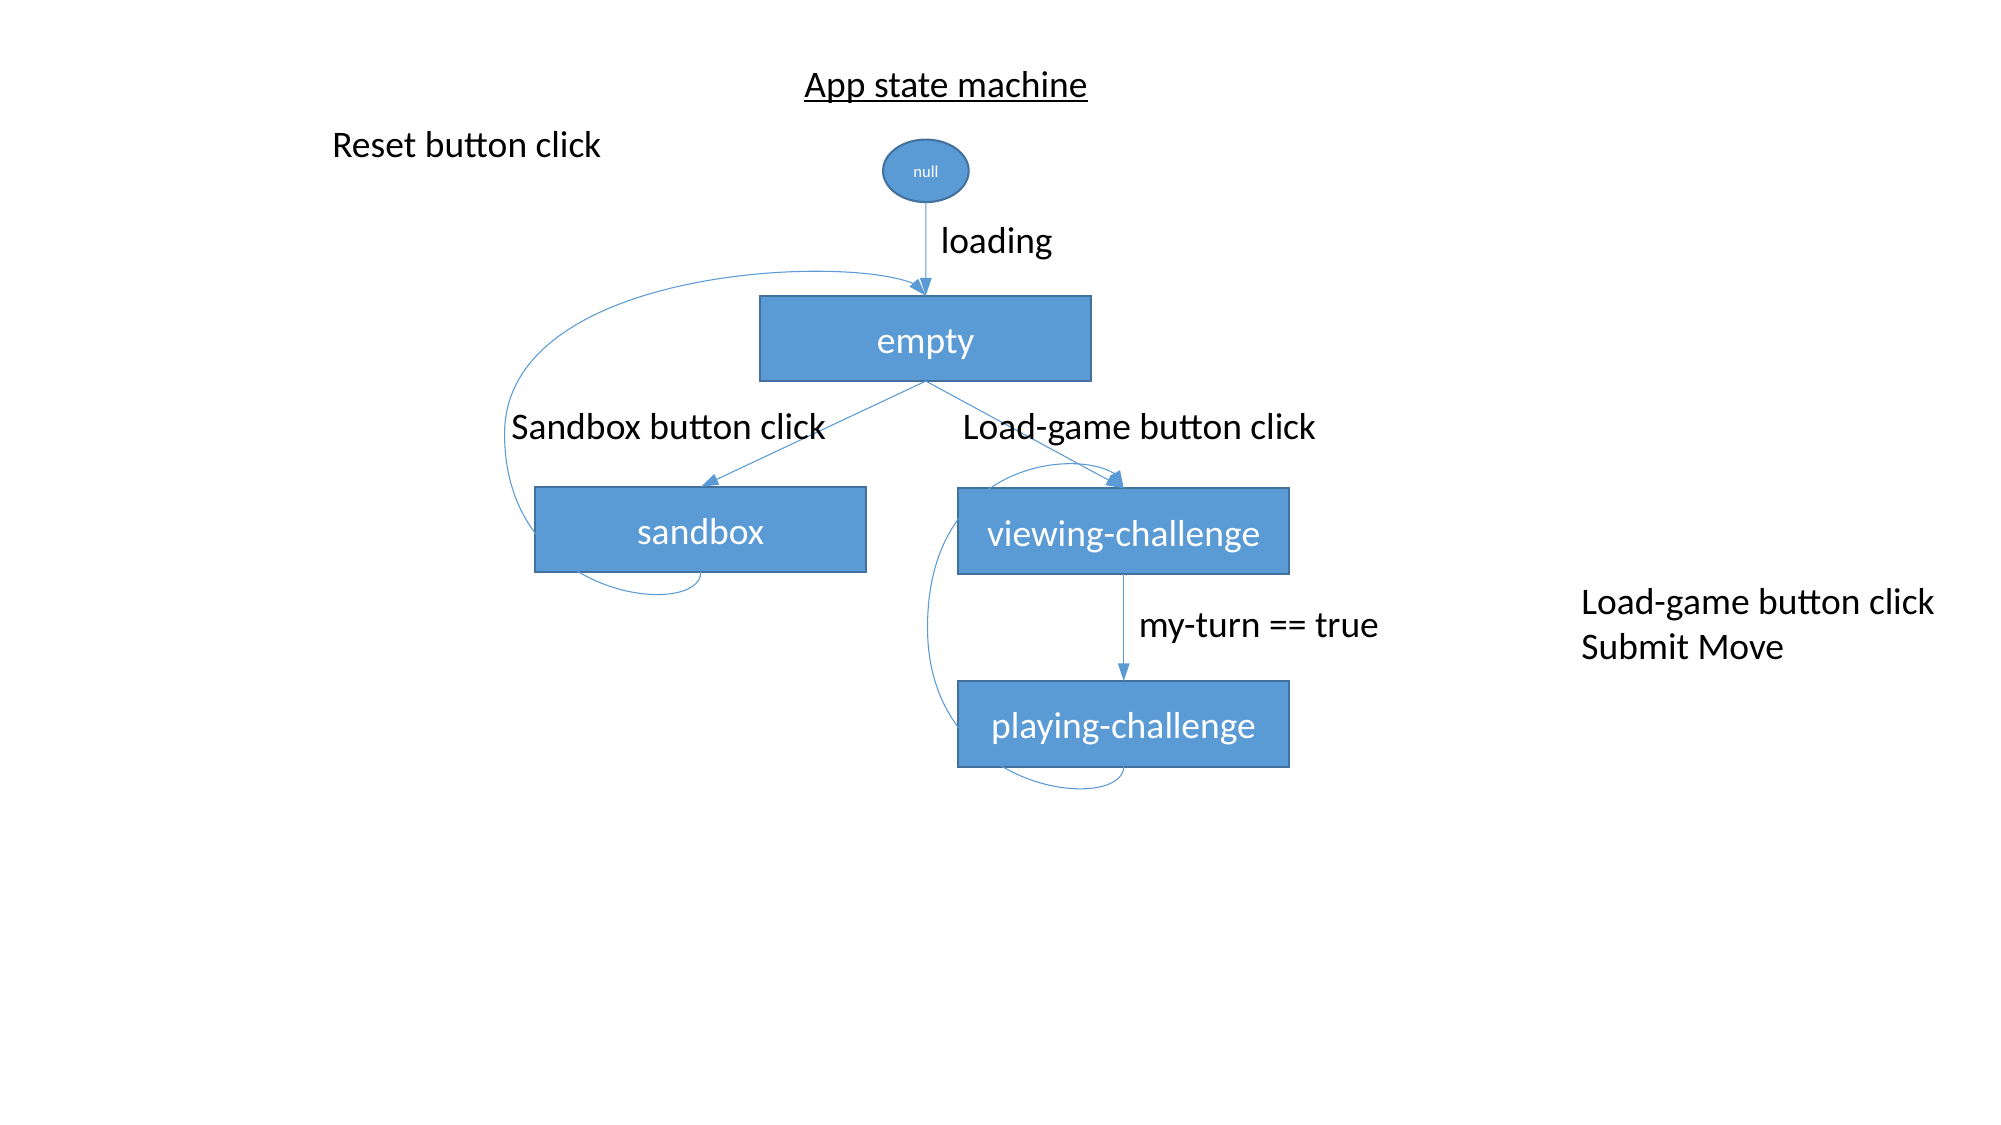

App state machine
Reset button click
null
loading
empty
Sandbox button click
Load-game button click
sandbox
viewing-challenge
Load-game button click
Submit Move
my-turn == true
playing-challenge